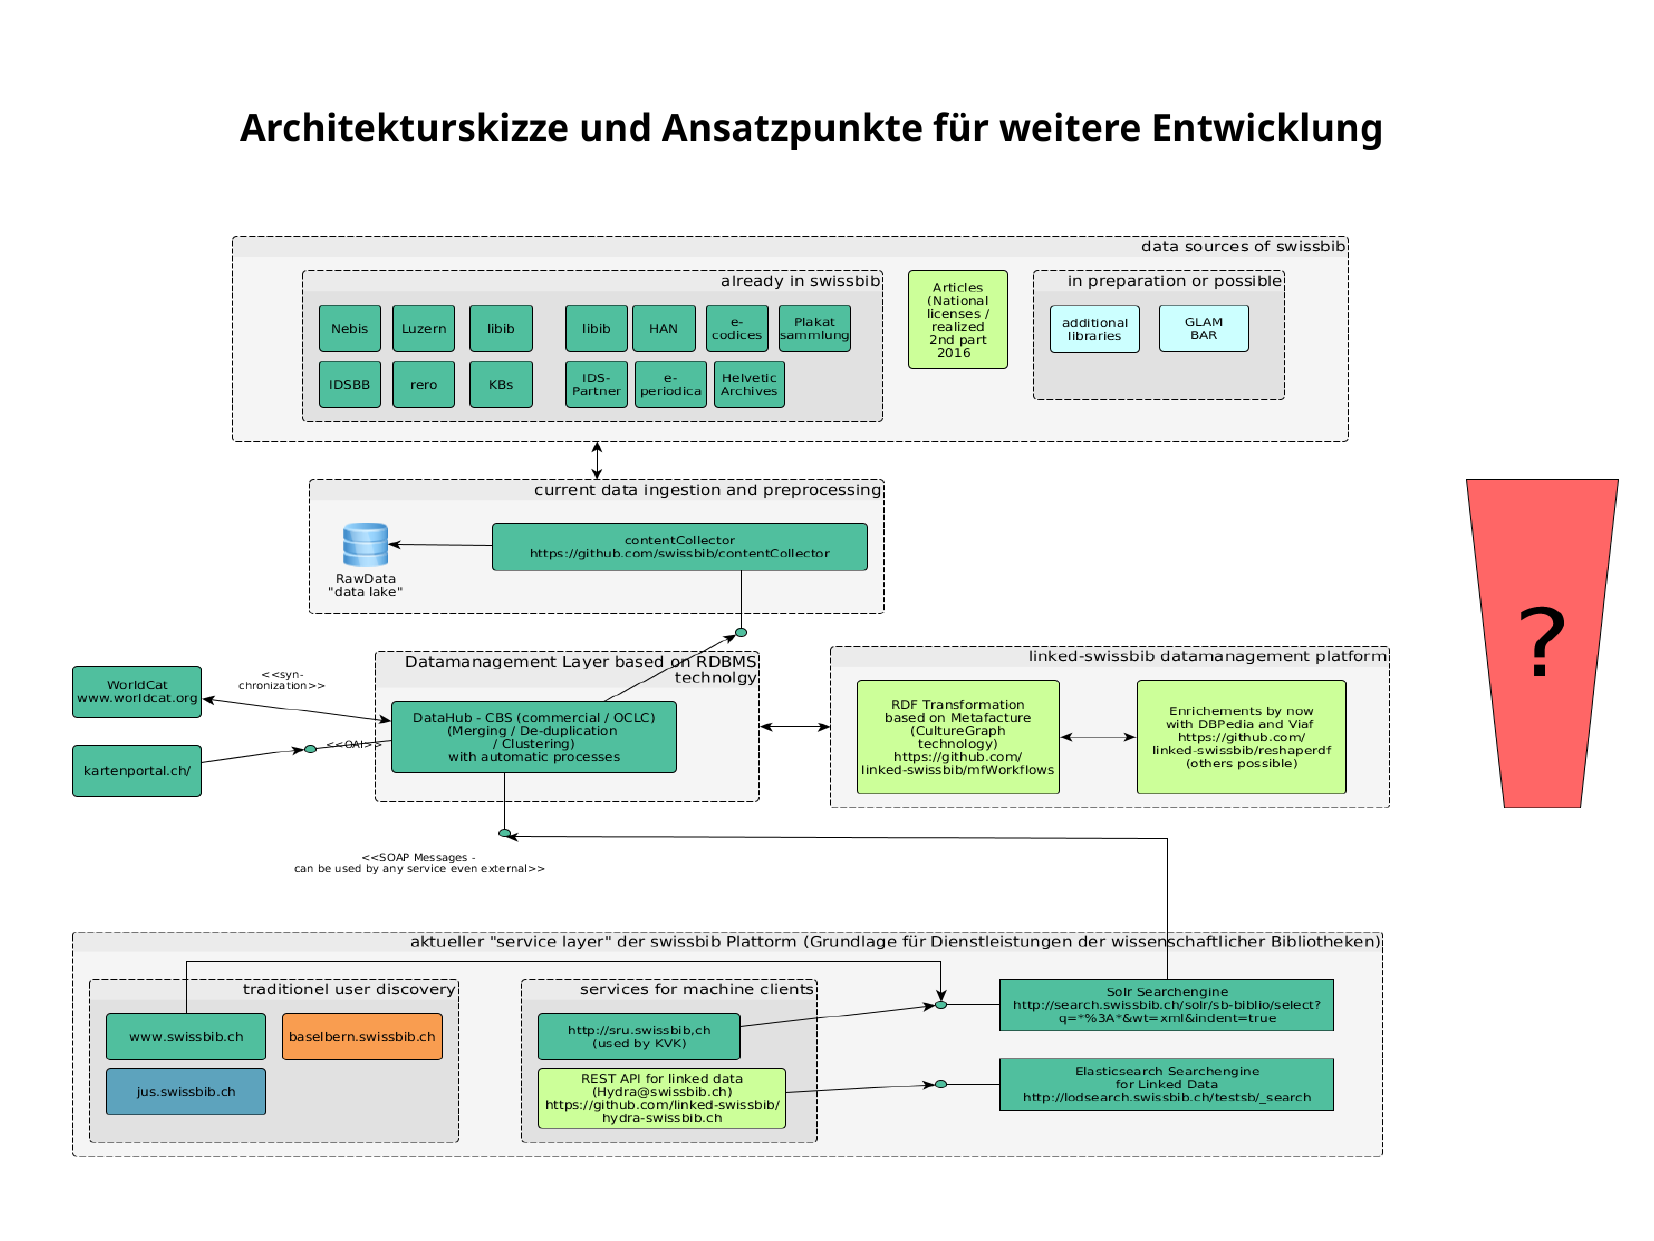

# Architekturskizze und Ansatzpunkte für weitere Entwicklung